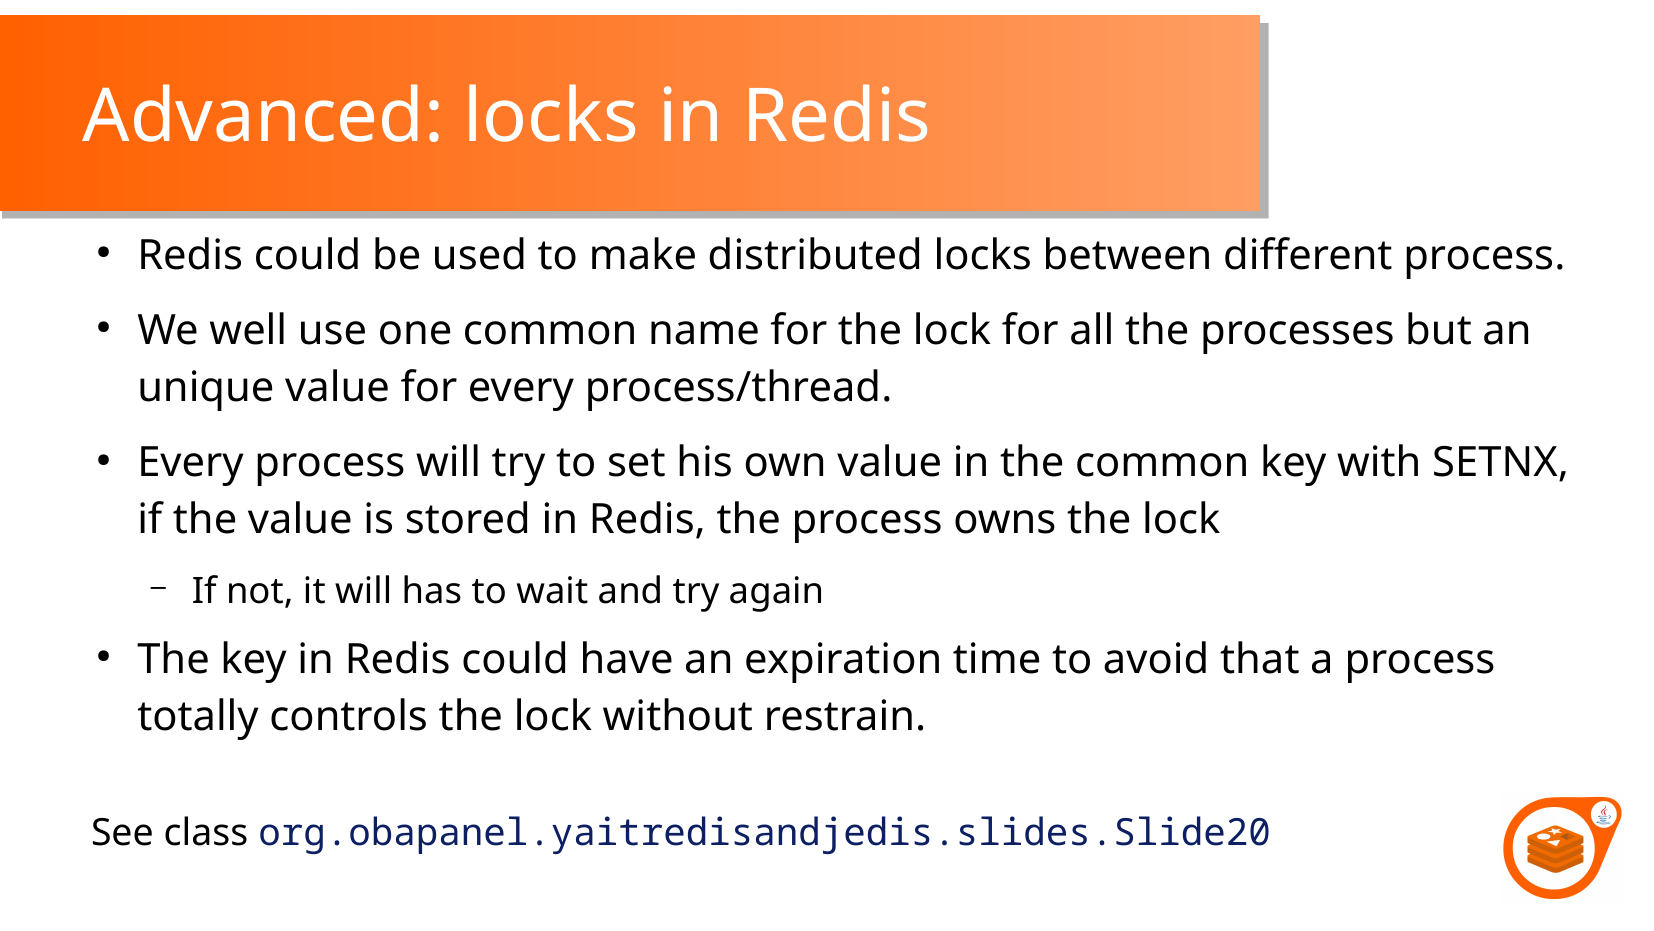

# Advanced: locks in Redis
Redis could be used to make distributed locks between different process.
We well use one common name for the lock for all the processes but an unique value for every process/thread.
Every process will try to set his own value in the common key with SETNX, if the value is stored in Redis, the process owns the lock
If not, it will has to wait and try again
The key in Redis could have an expiration time to avoid that a process totally controls the lock without restrain.
See class org.obapanel.yaitredisandjedis.slides.Slide20